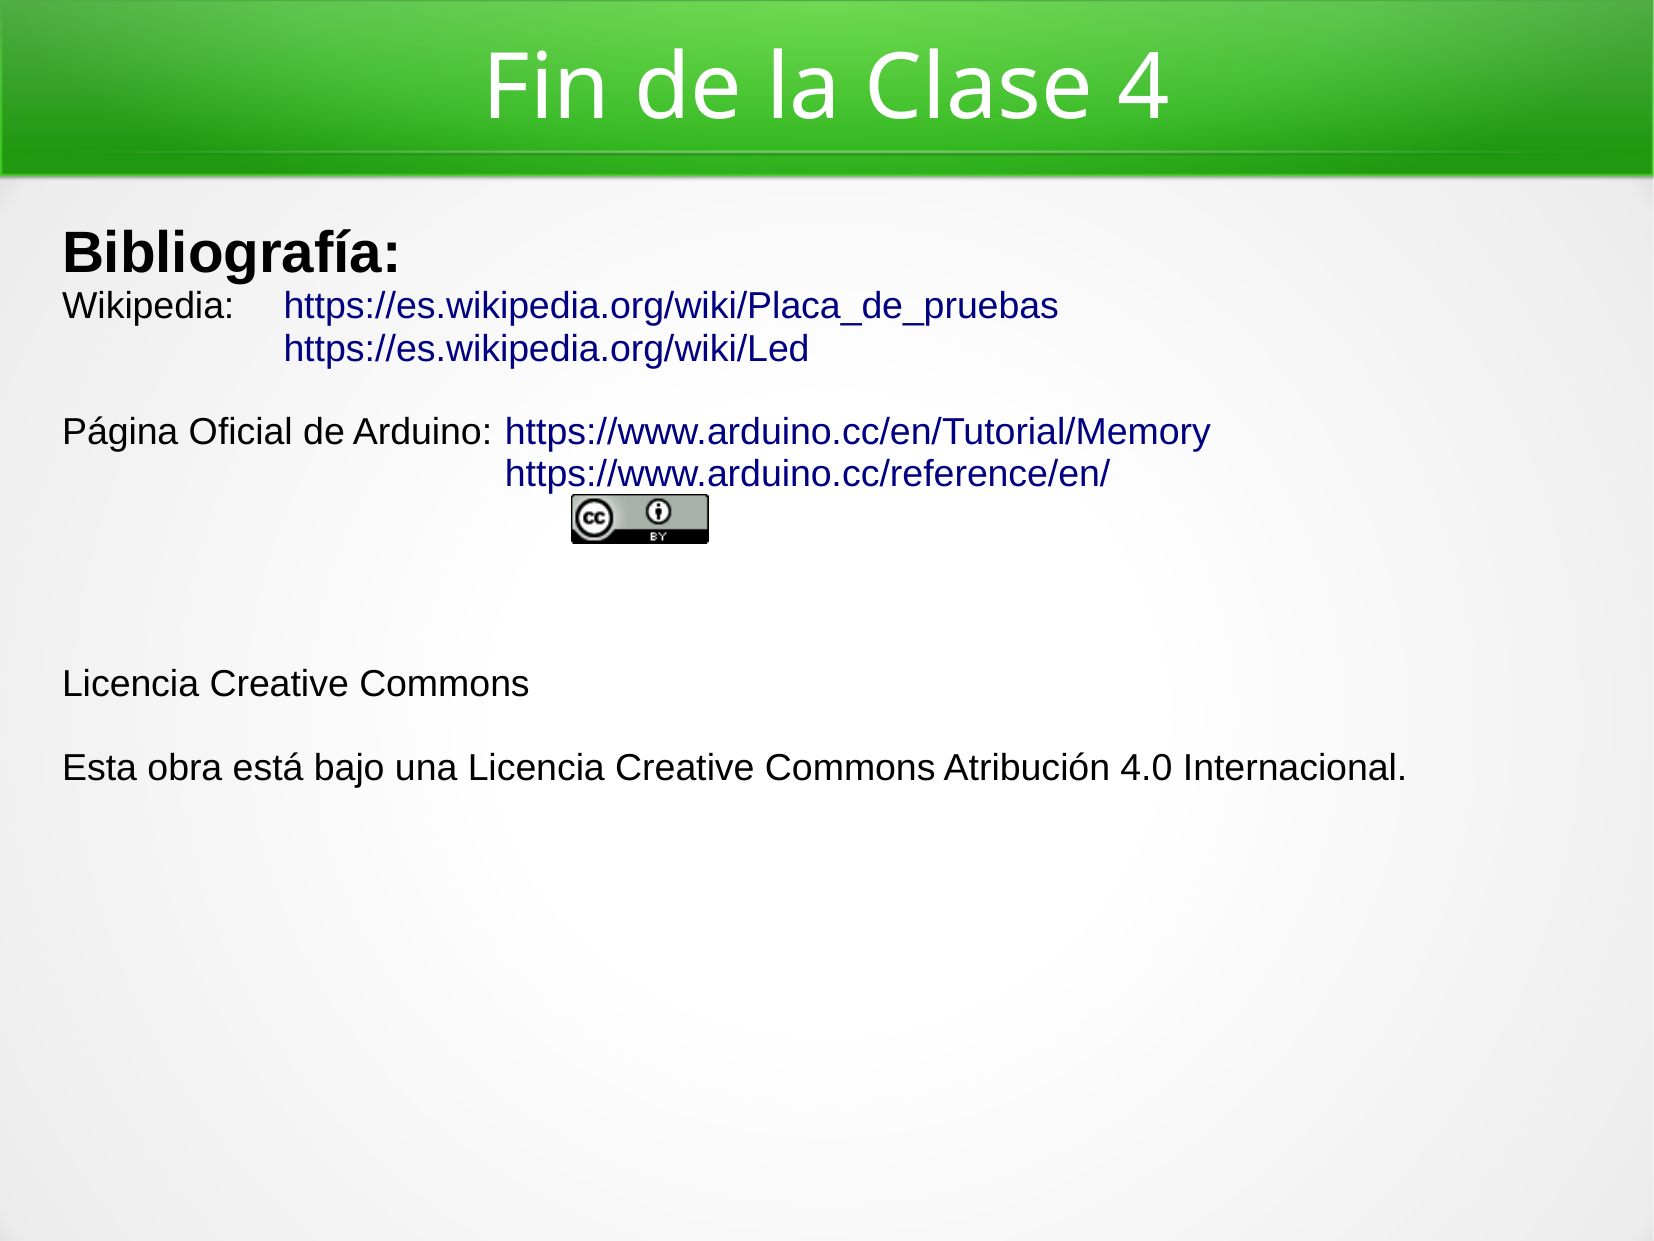

# Fin de la Clase 4
Bibliografía:
Wikipedia: 	https://es.wikipedia.org/wiki/Placa_de_pruebas
			https://es.wikipedia.org/wiki/Led
Página Oficial de Arduino: 	https://www.arduino.cc/en/Tutorial/Memory
						https://www.arduino.cc/reference/en/
Licencia Creative Commons
Esta obra está bajo una Licencia Creative Commons Atribución 4.0 Internacional.